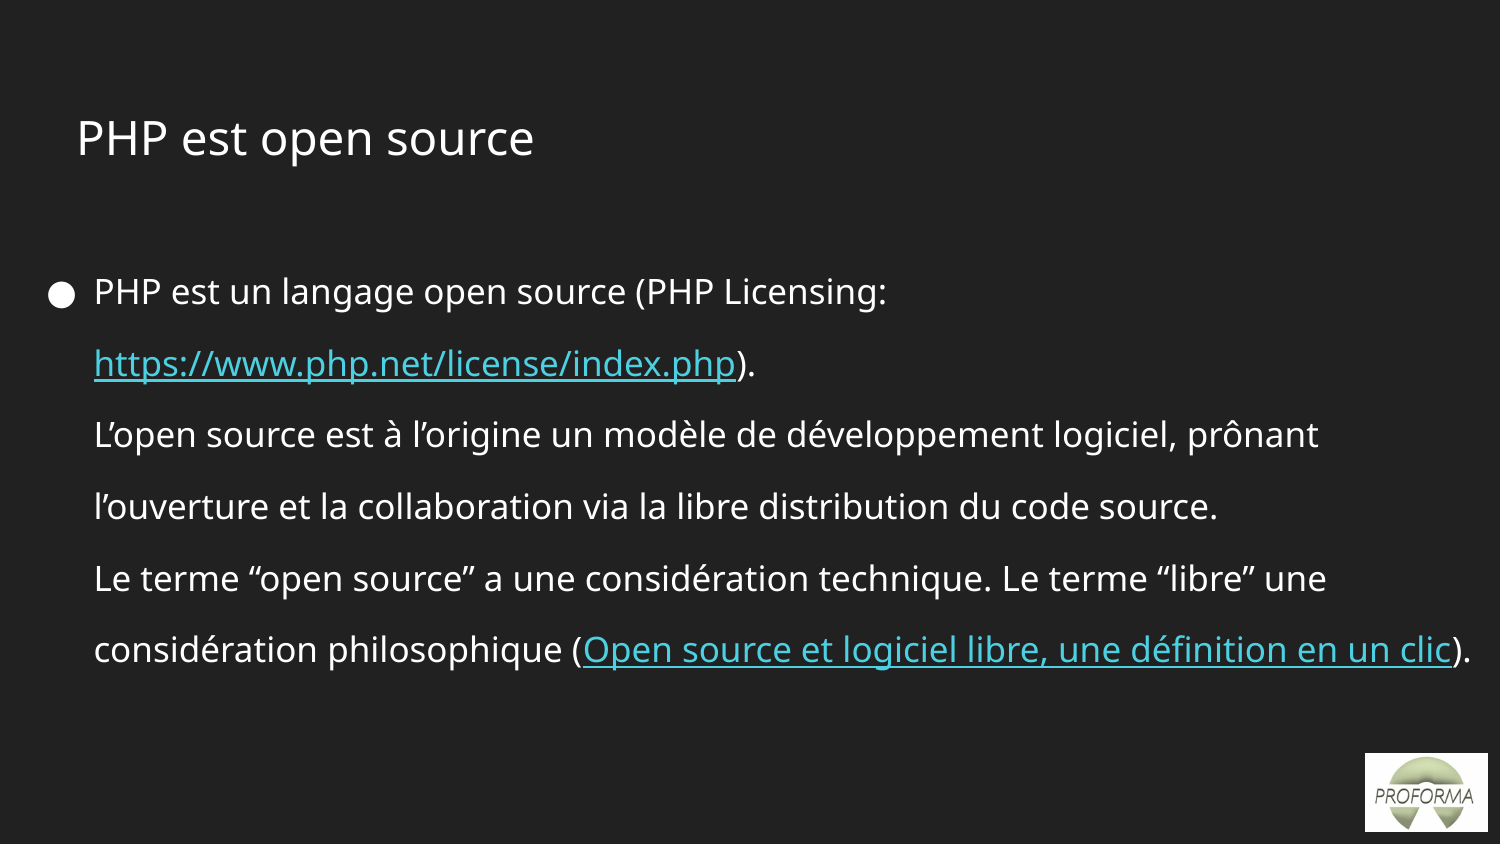

# PHP est open source
PHP est un langage open source (PHP Licensing: https://www.php.net/license/index.php).
L’open source est à l’origine un modèle de développement logiciel, prônant l’ouverture et la collaboration via la libre distribution du code source.
Le terme “open source” a une considération technique. Le terme “libre” une considération philosophique (Open source et logiciel libre, une définition en un clic).